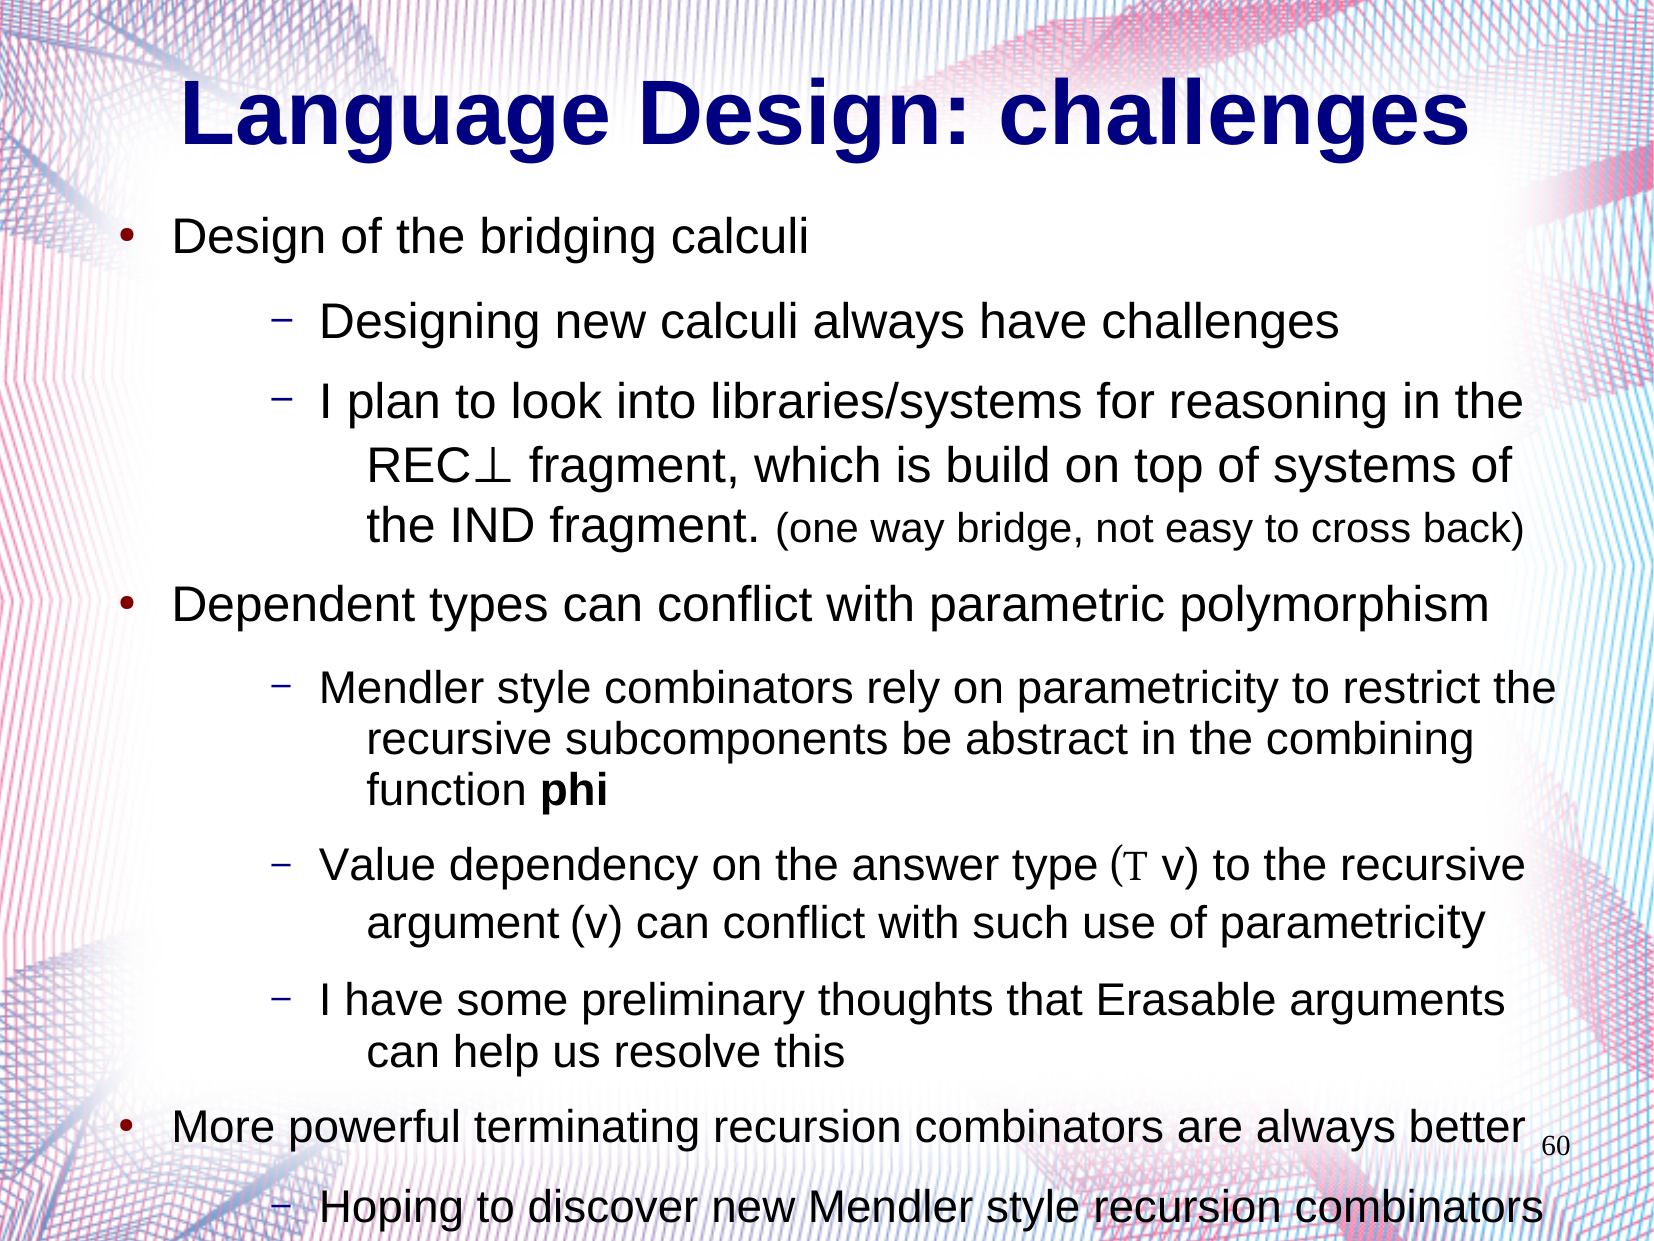

# Language Design: challenges
Design of the bridging calculi
Designing new calculi always have challenges
I plan to look into libraries/systems for reasoning in the REC⊥ fragment, which is build on top of systems of the IND fragment. (one way bridge, not easy to cross back)
Dependent types can conflict with parametric polymorphism
Mendler style combinators rely on parametricity to restrict the recursive subcomponents be abstract in the combining function phi
Value dependency on the answer type (T v) to the recursive argument (v) can conflict with such use of parametricity
I have some preliminary thoughts that Erasable arguments can help us resolve this
More powerful terminating recursion combinators are always better
Hoping to discover new Mendler style recursion combinators
60